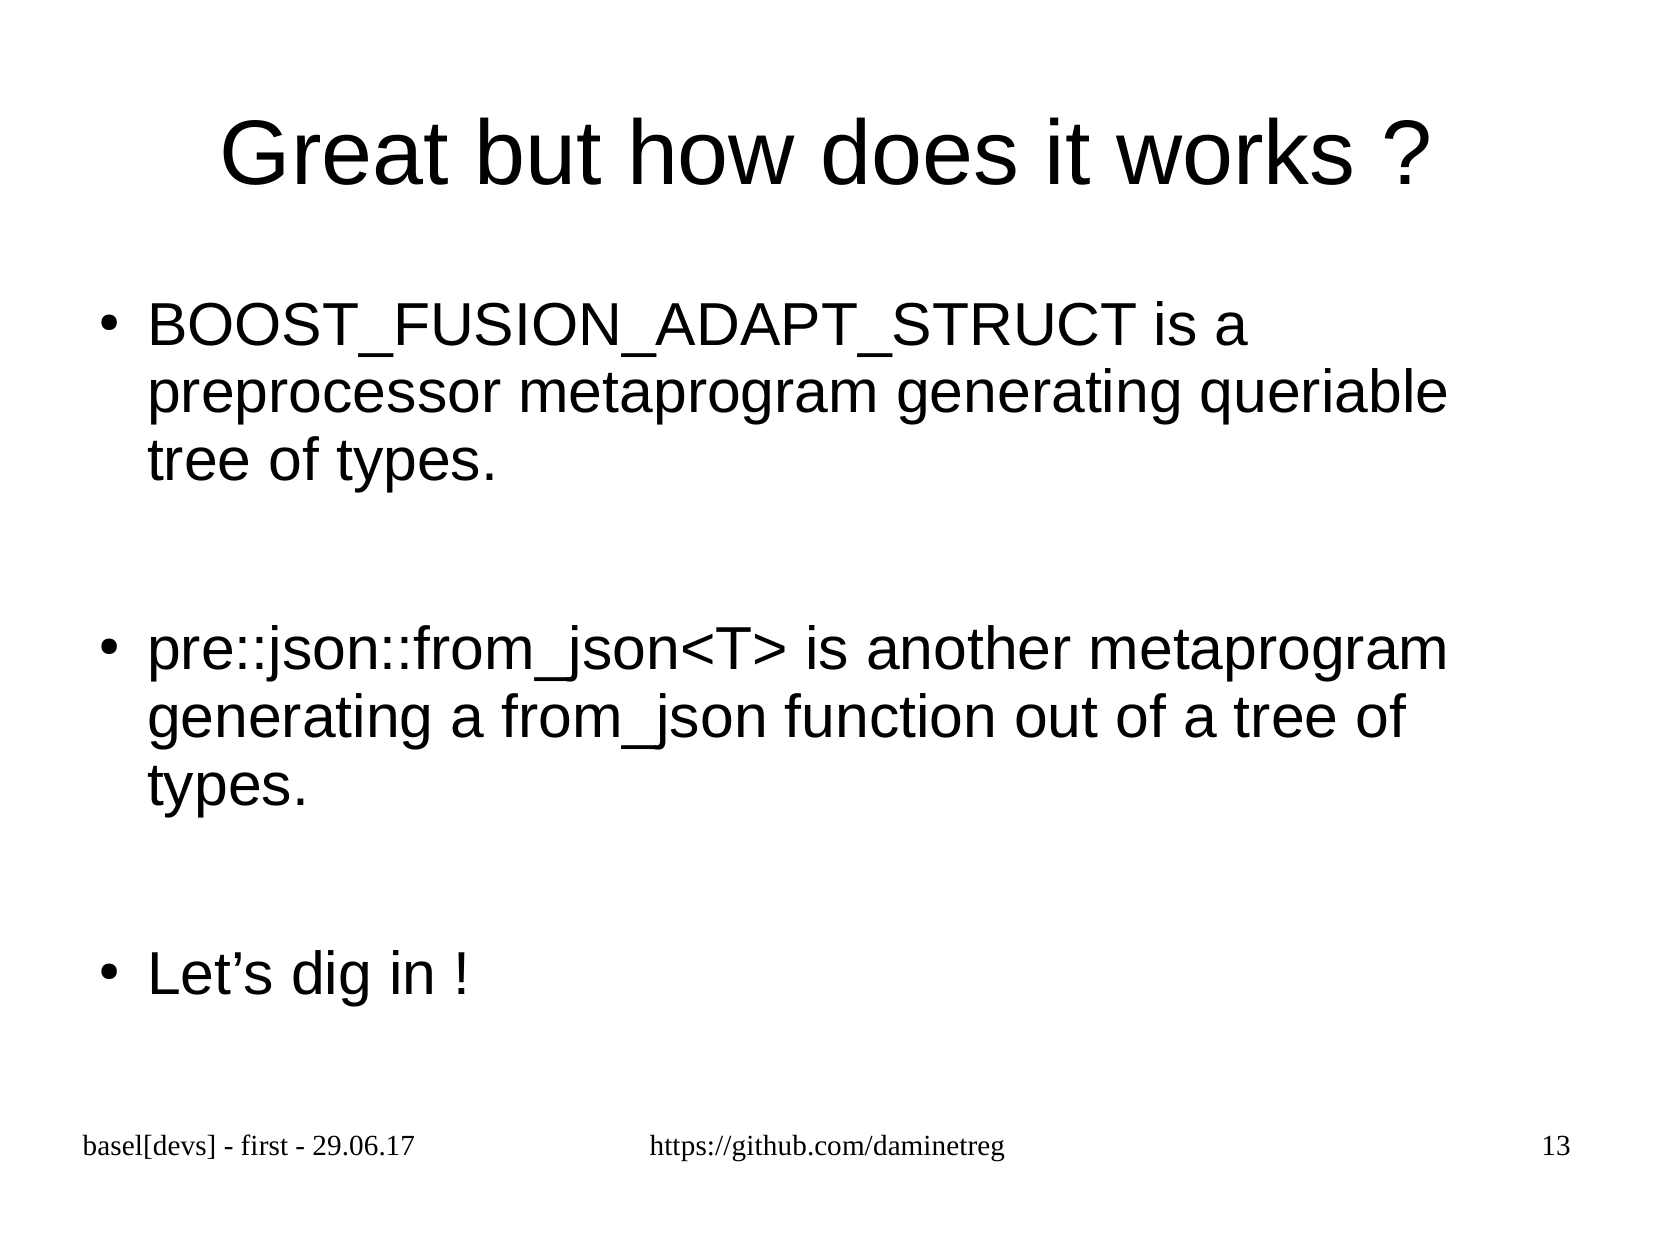

# Great but how does it works ?
BOOST_FUSION_ADAPT_STRUCT is a preprocessor metaprogram generating queriable tree of types.
pre::json::from_json<T> is another metaprogram generating a from_json function out of a tree of types.
Let’s dig in !
basel[devs] - first - 29.06.17
https://github.com/daminetreg
13